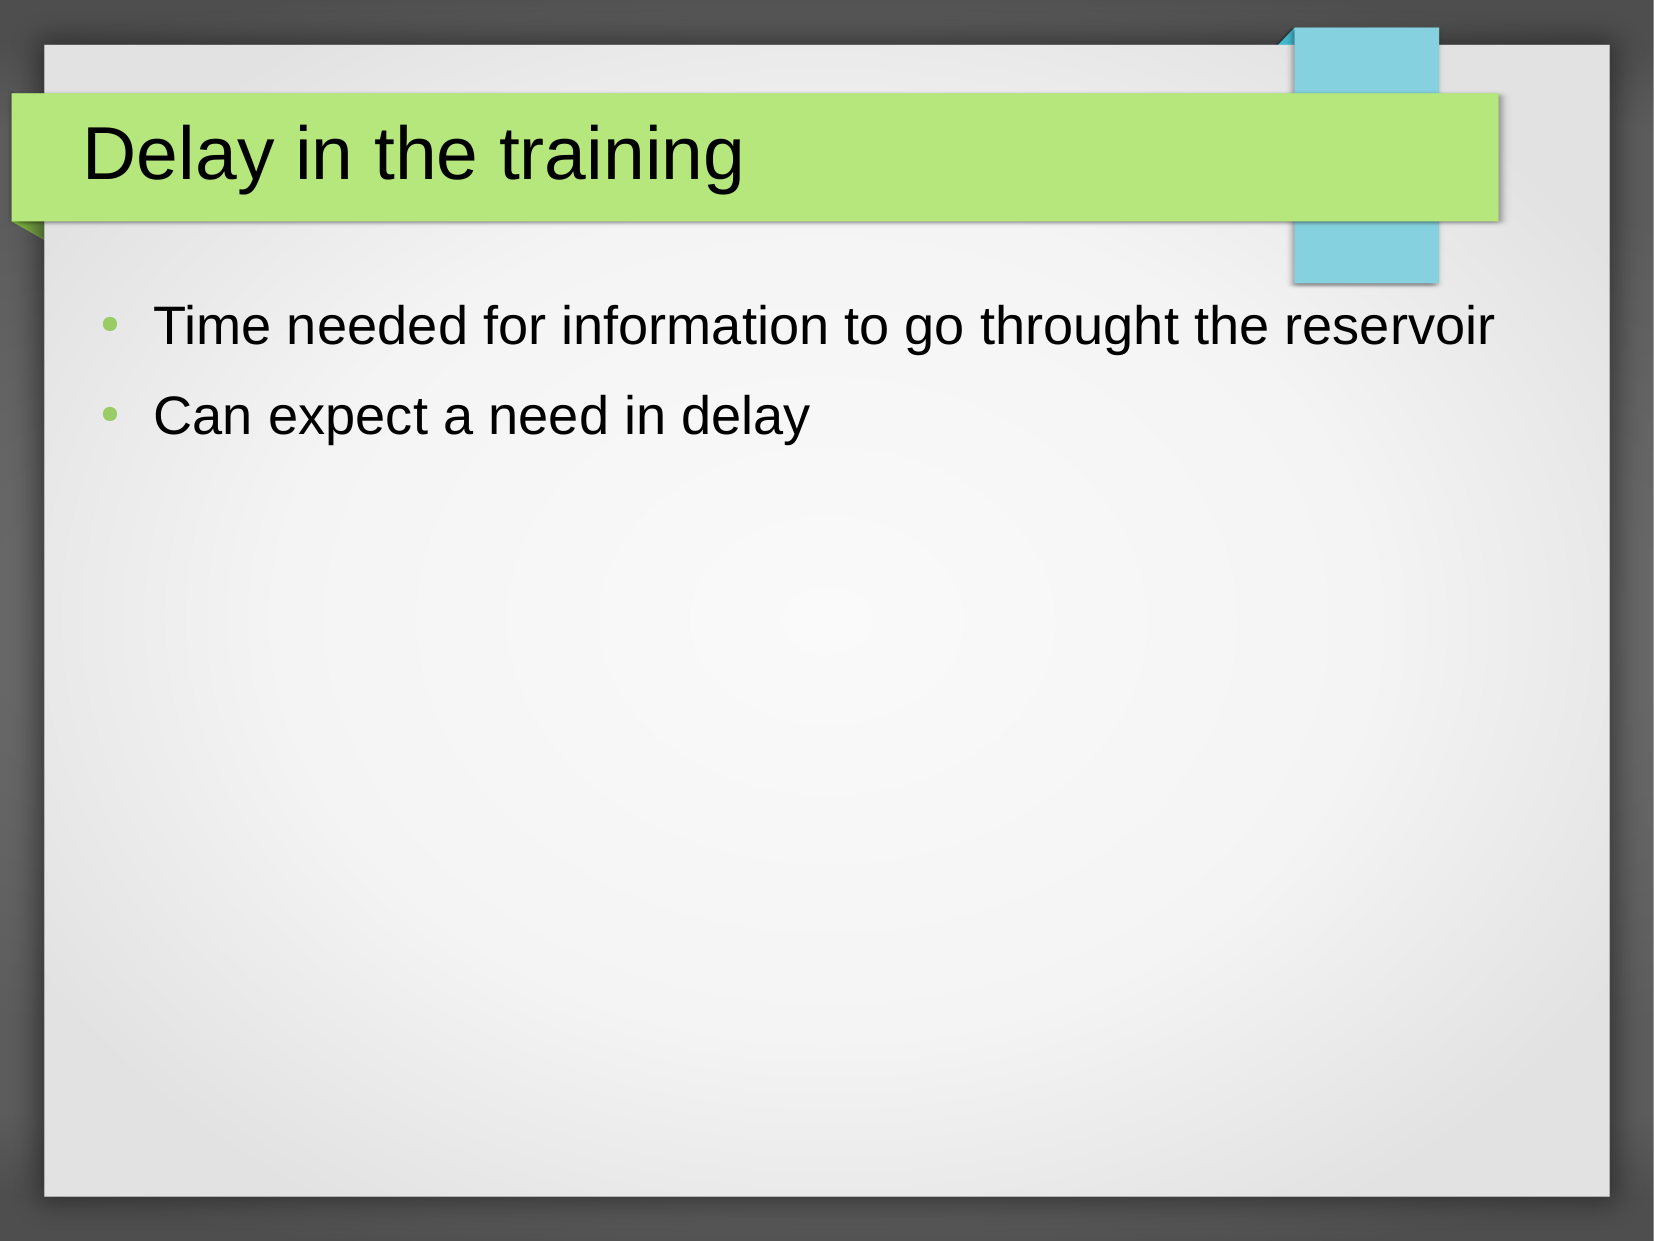

# Delay in the training
Time needed for information to go throught the reservoir
Can expect a need in delay